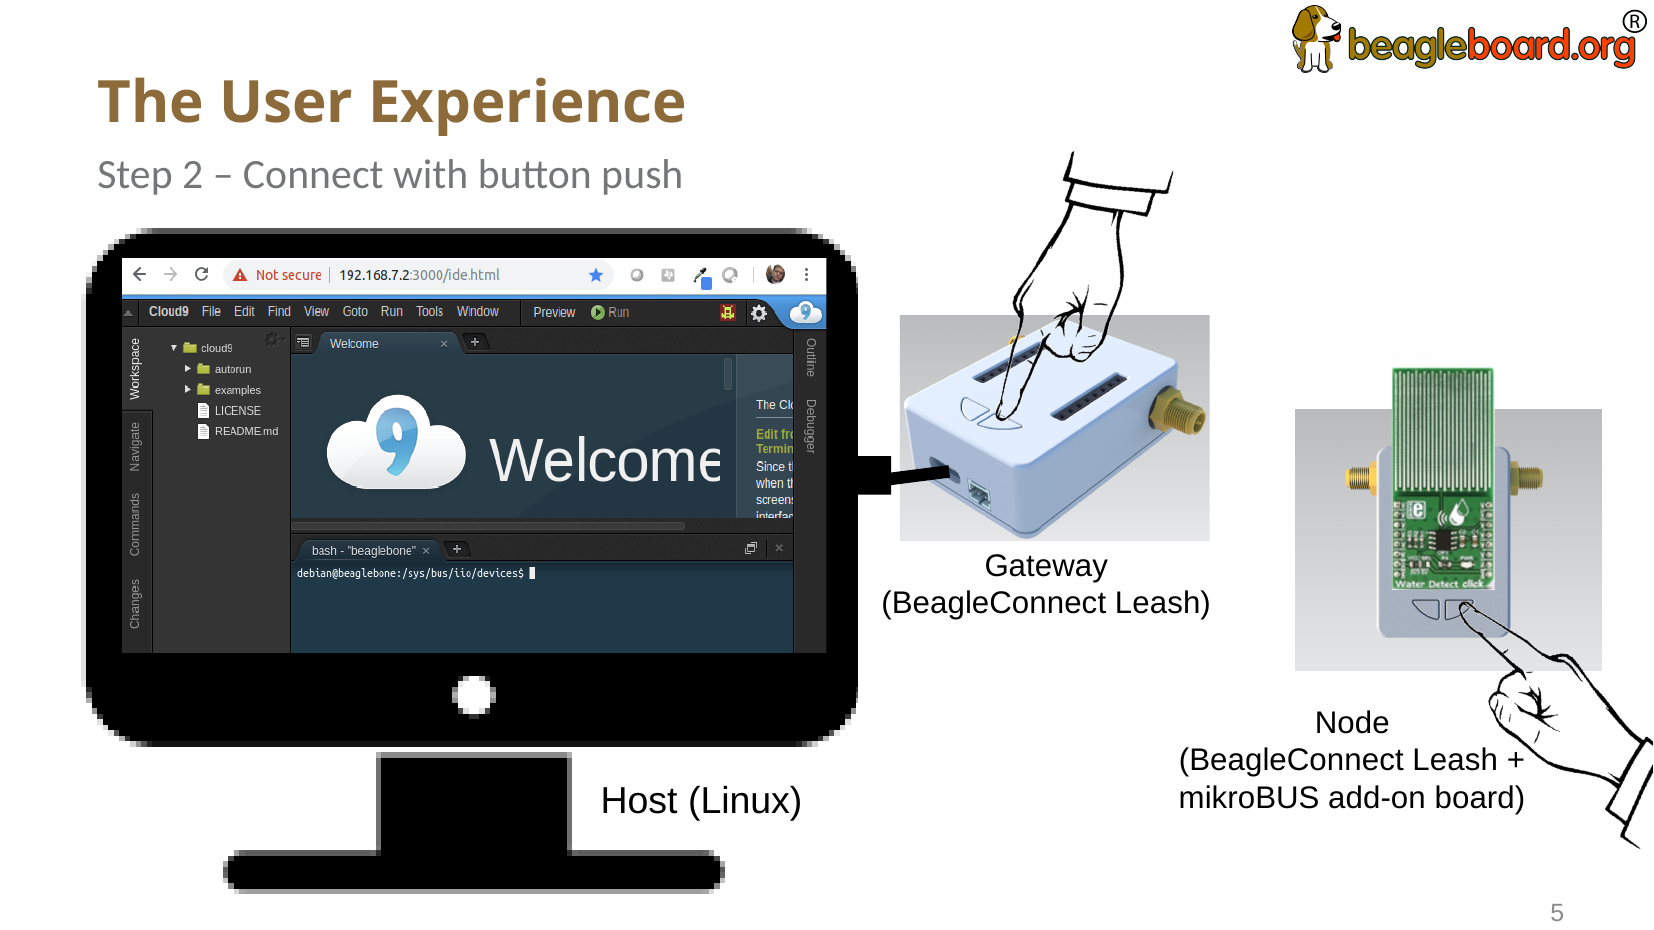

The User Experience
Step 2 – Connect with button push
Gateway
(BeagleConnect Leash)
Node
(BeagleConnect Leash + mikroBUS add-on board)
Host (Linux)